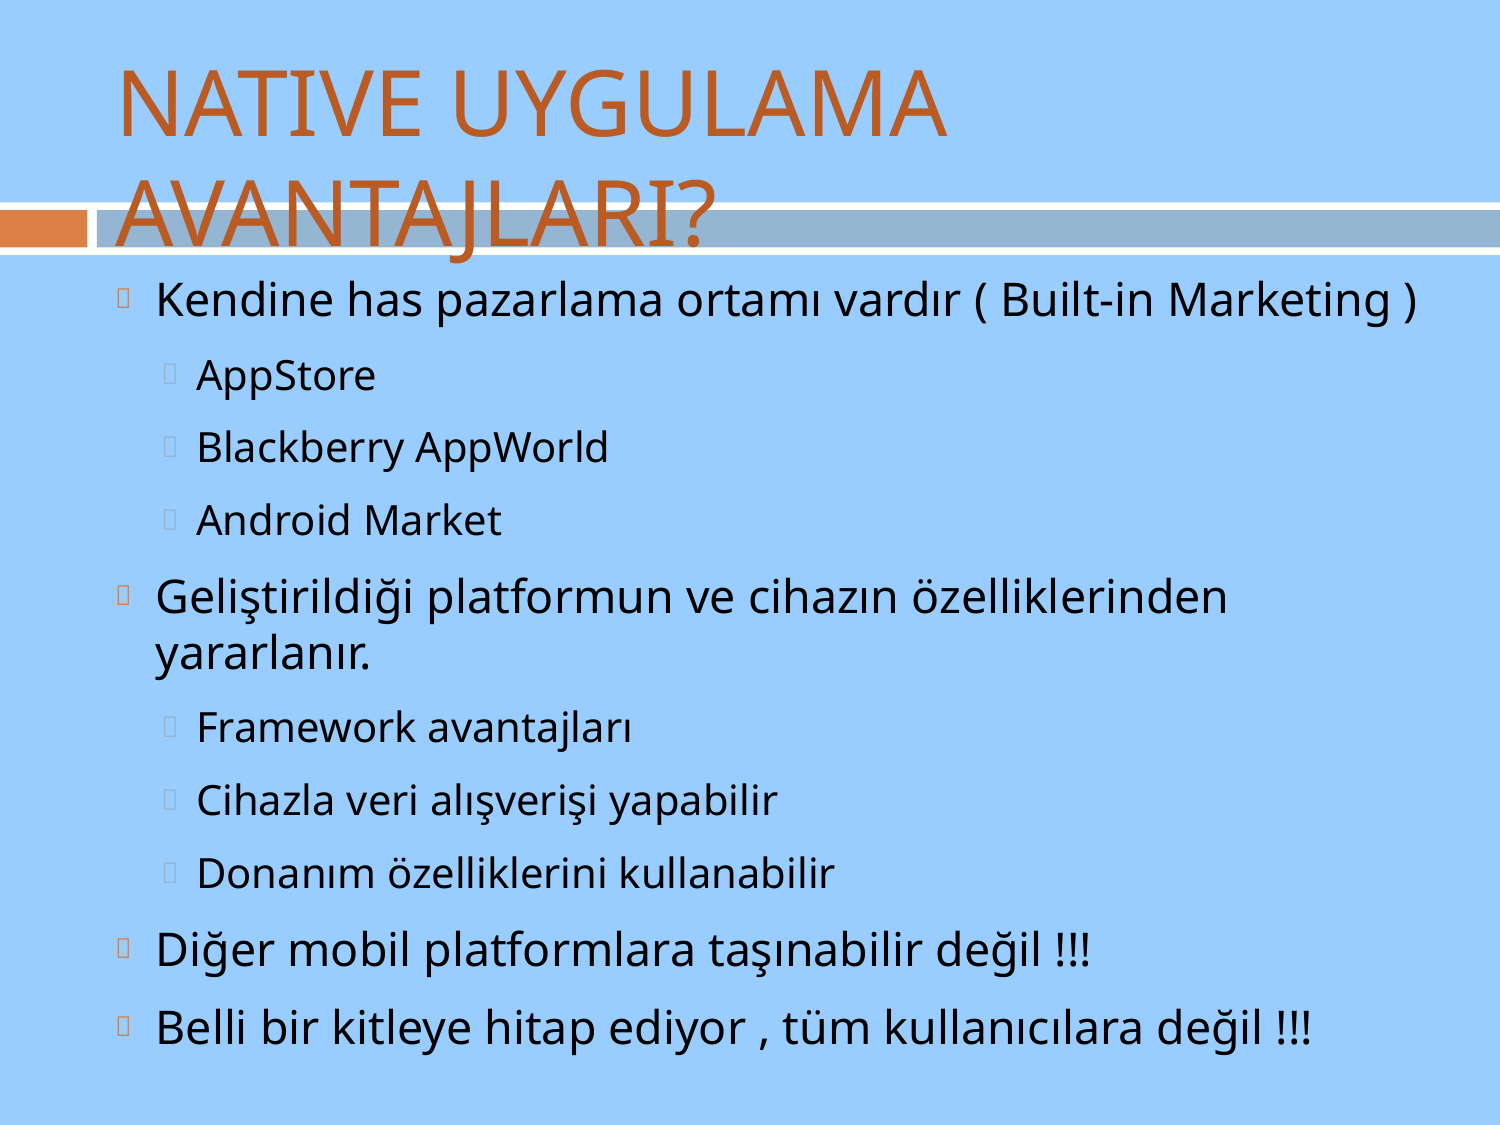

# NATIVE UYGULAMA AVANTAJLARI?
Kendine has pazarlama ortamı vardır ( Built-in Marketing )
AppStore
Blackberry AppWorld
Android Market
Geliştirildiği platformun ve cihazın özelliklerinden yararlanır.
Framework avantajları
Cihazla veri alışverişi yapabilir
Donanım özelliklerini kullanabilir
Diğer mobil platformlara taşınabilir değil !!!
Belli bir kitleye hitap ediyor , tüm kullanıcılara değil !!!